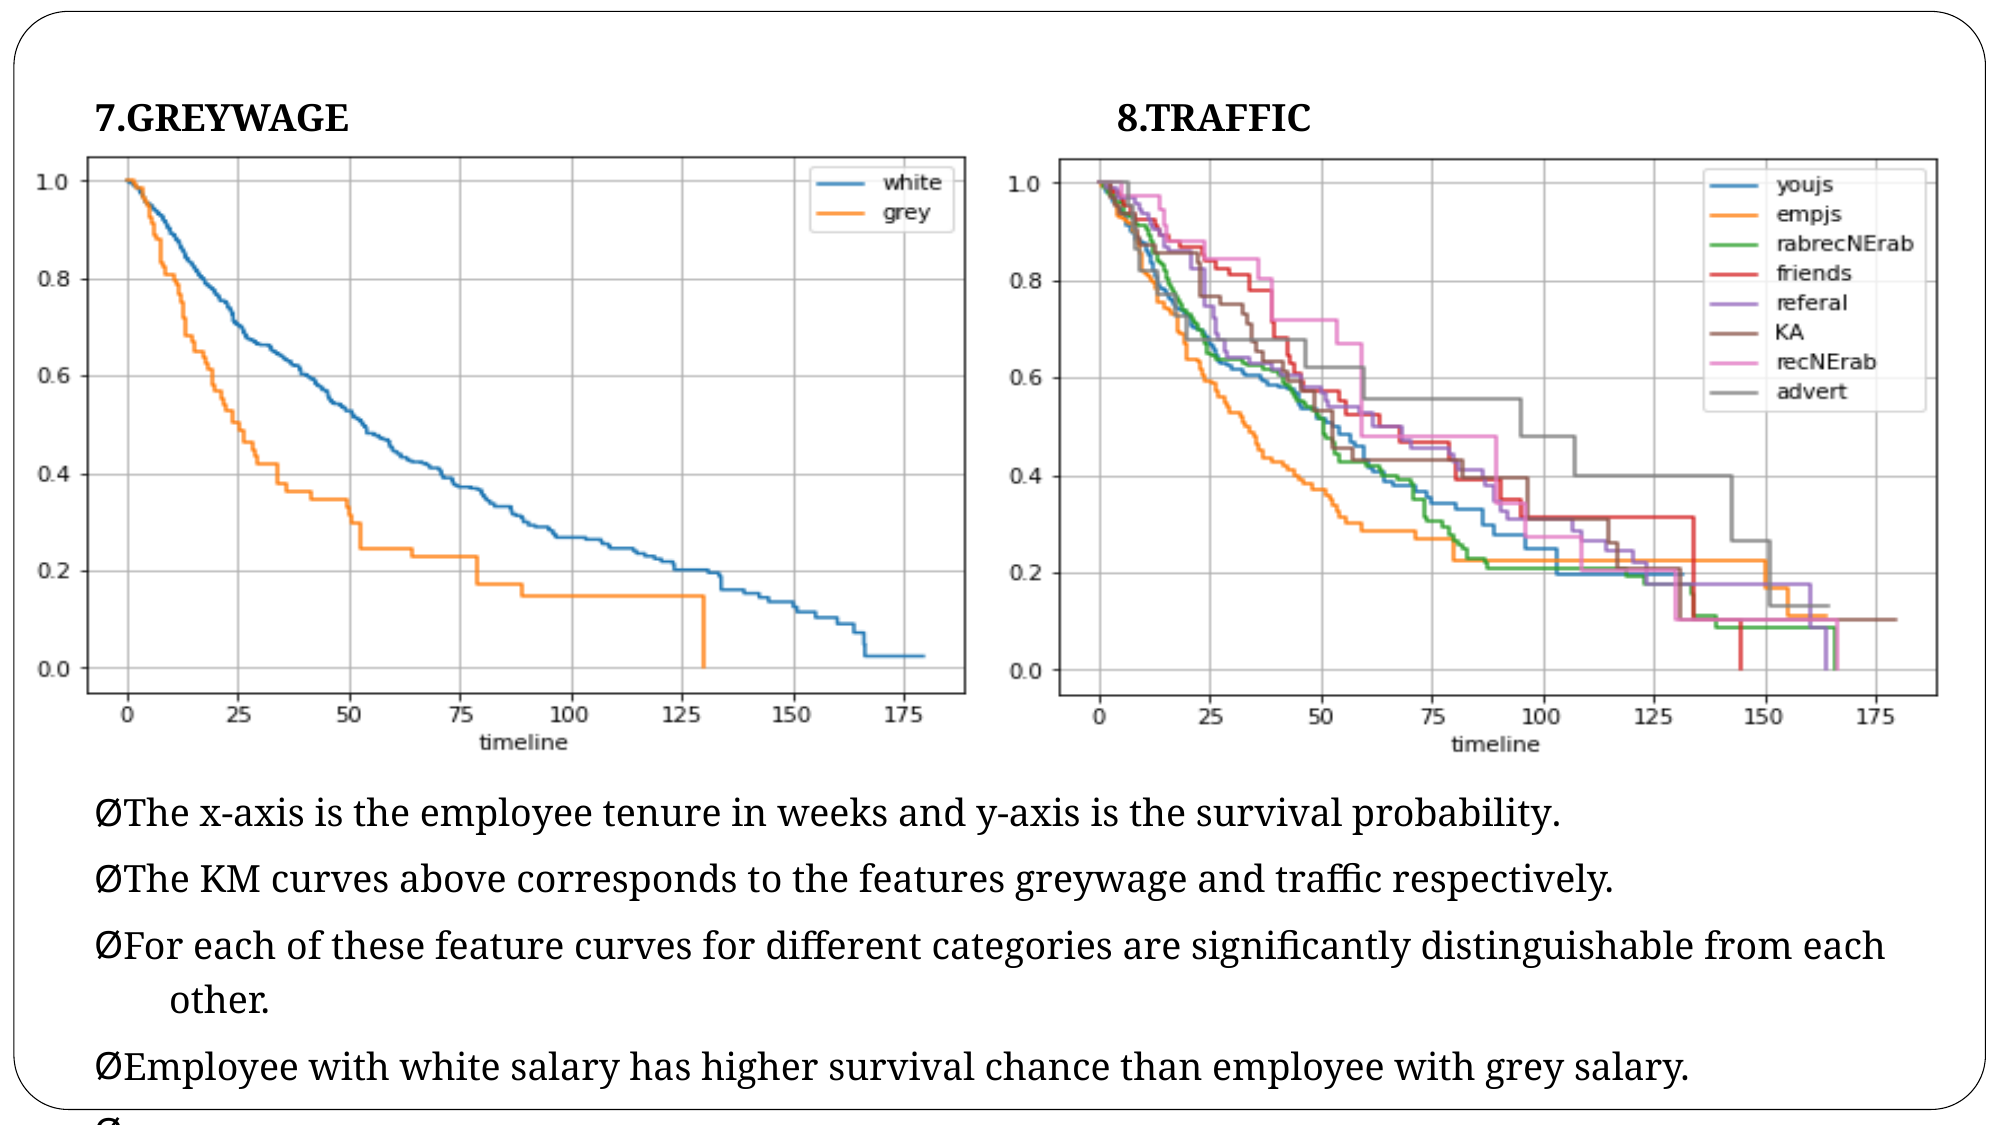

7.GREYWAGE                                                                               8.TRAFFIC
The x-axis is the employee tenure in weeks and y-axis is the survival probability.
The KM curves above corresponds to the features greywage and traffic respectively.
For each of these feature curves for different categories are significantly distinguishable from each other.
Employee with white salary has higher survival chance than employee with grey salary.